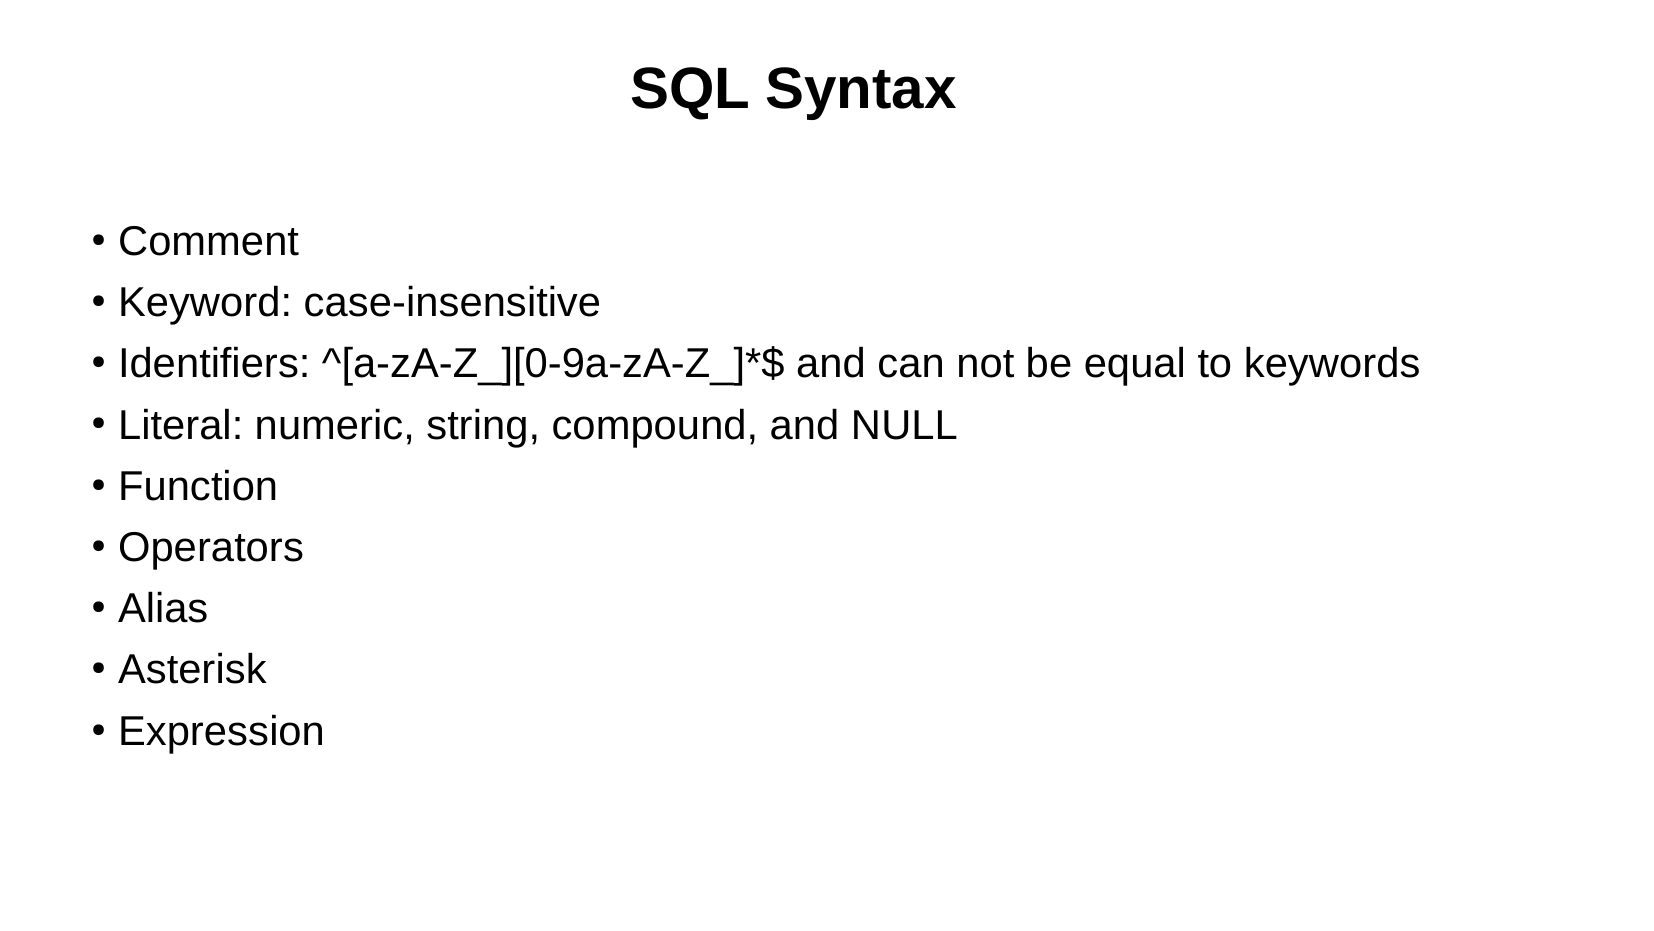

SQL Syntax
# Comment
Keyword: case-insensitive
Identifiers: ^[a-zA-Z_][0-9a-zA-Z_]*$ and can not be equal to keywords
Literal: numeric, string, compound, and NULL
Function
Operators
Alias
Asterisk
Expression